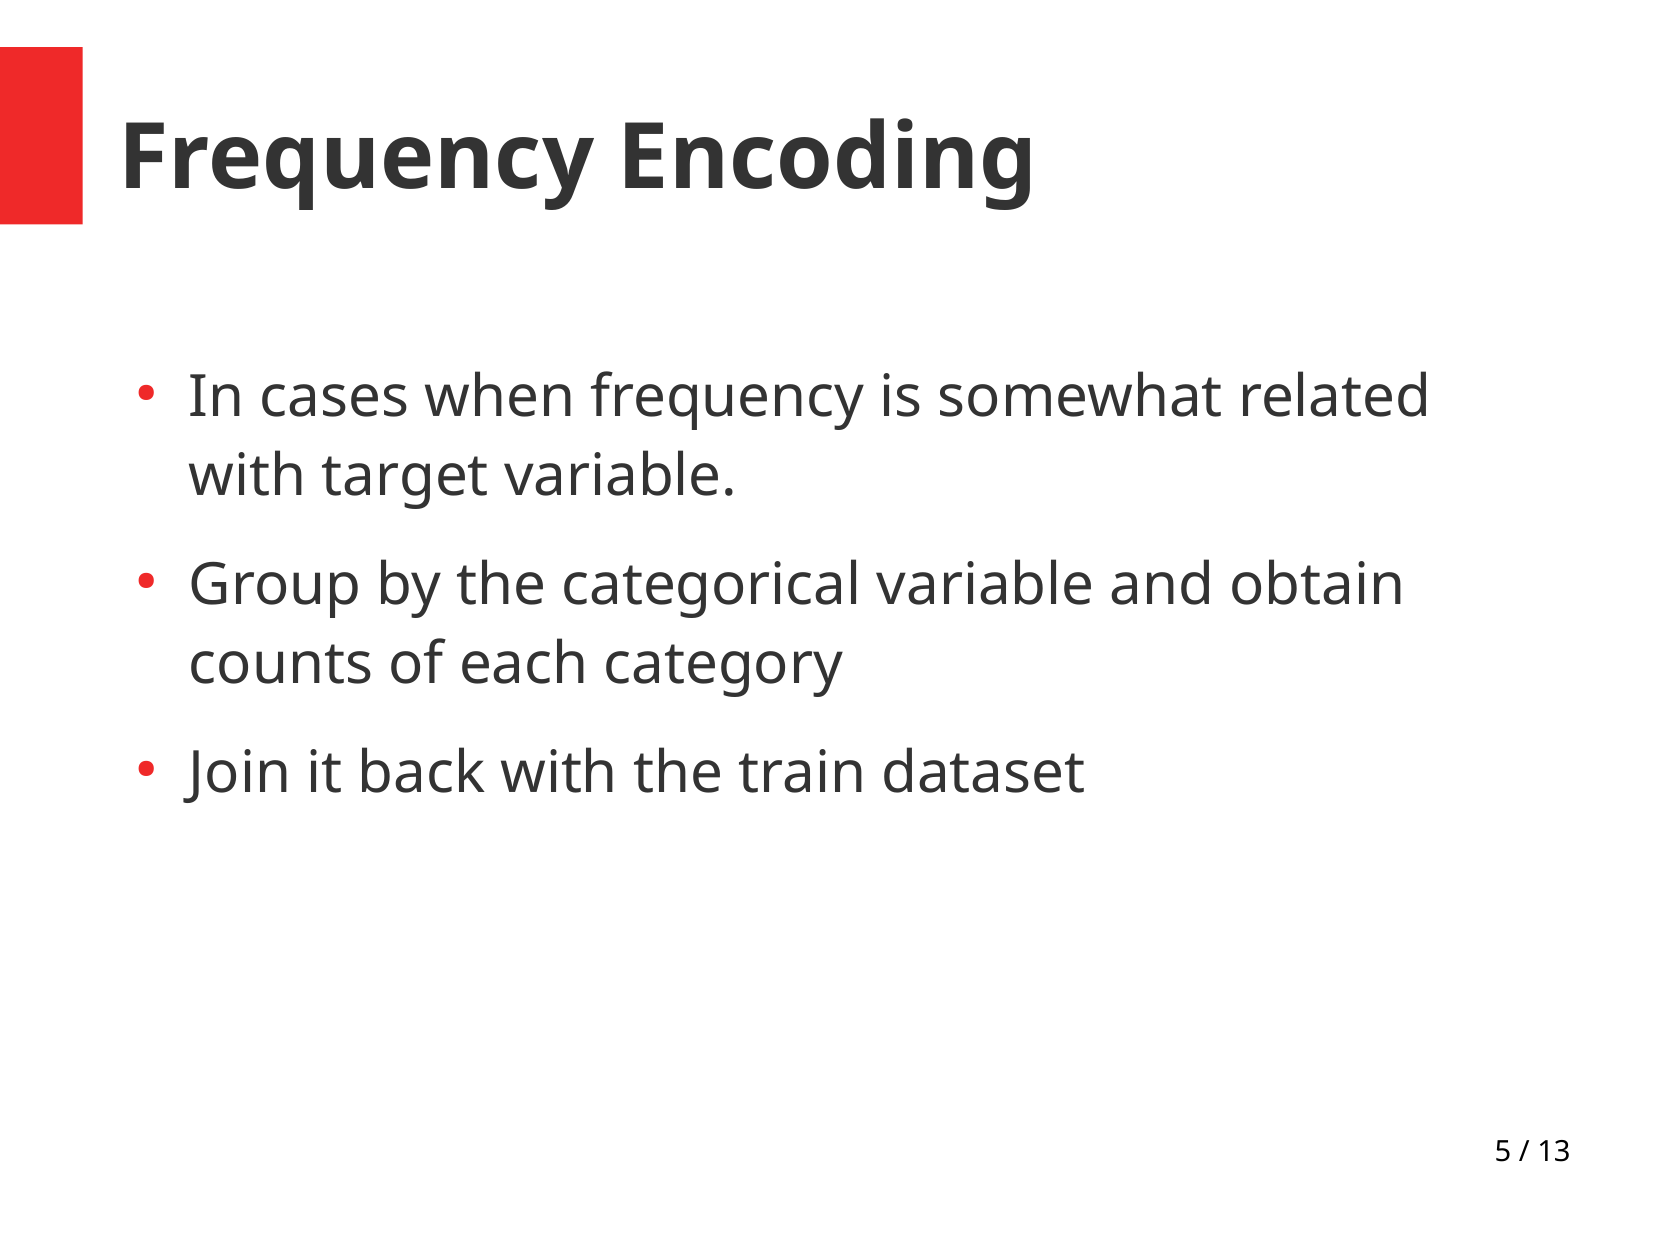

# Frequency Encoding
In cases when frequency is somewhat related with target variable.
Group by the categorical variable and obtain counts of each category
Join it back with the train dataset
5